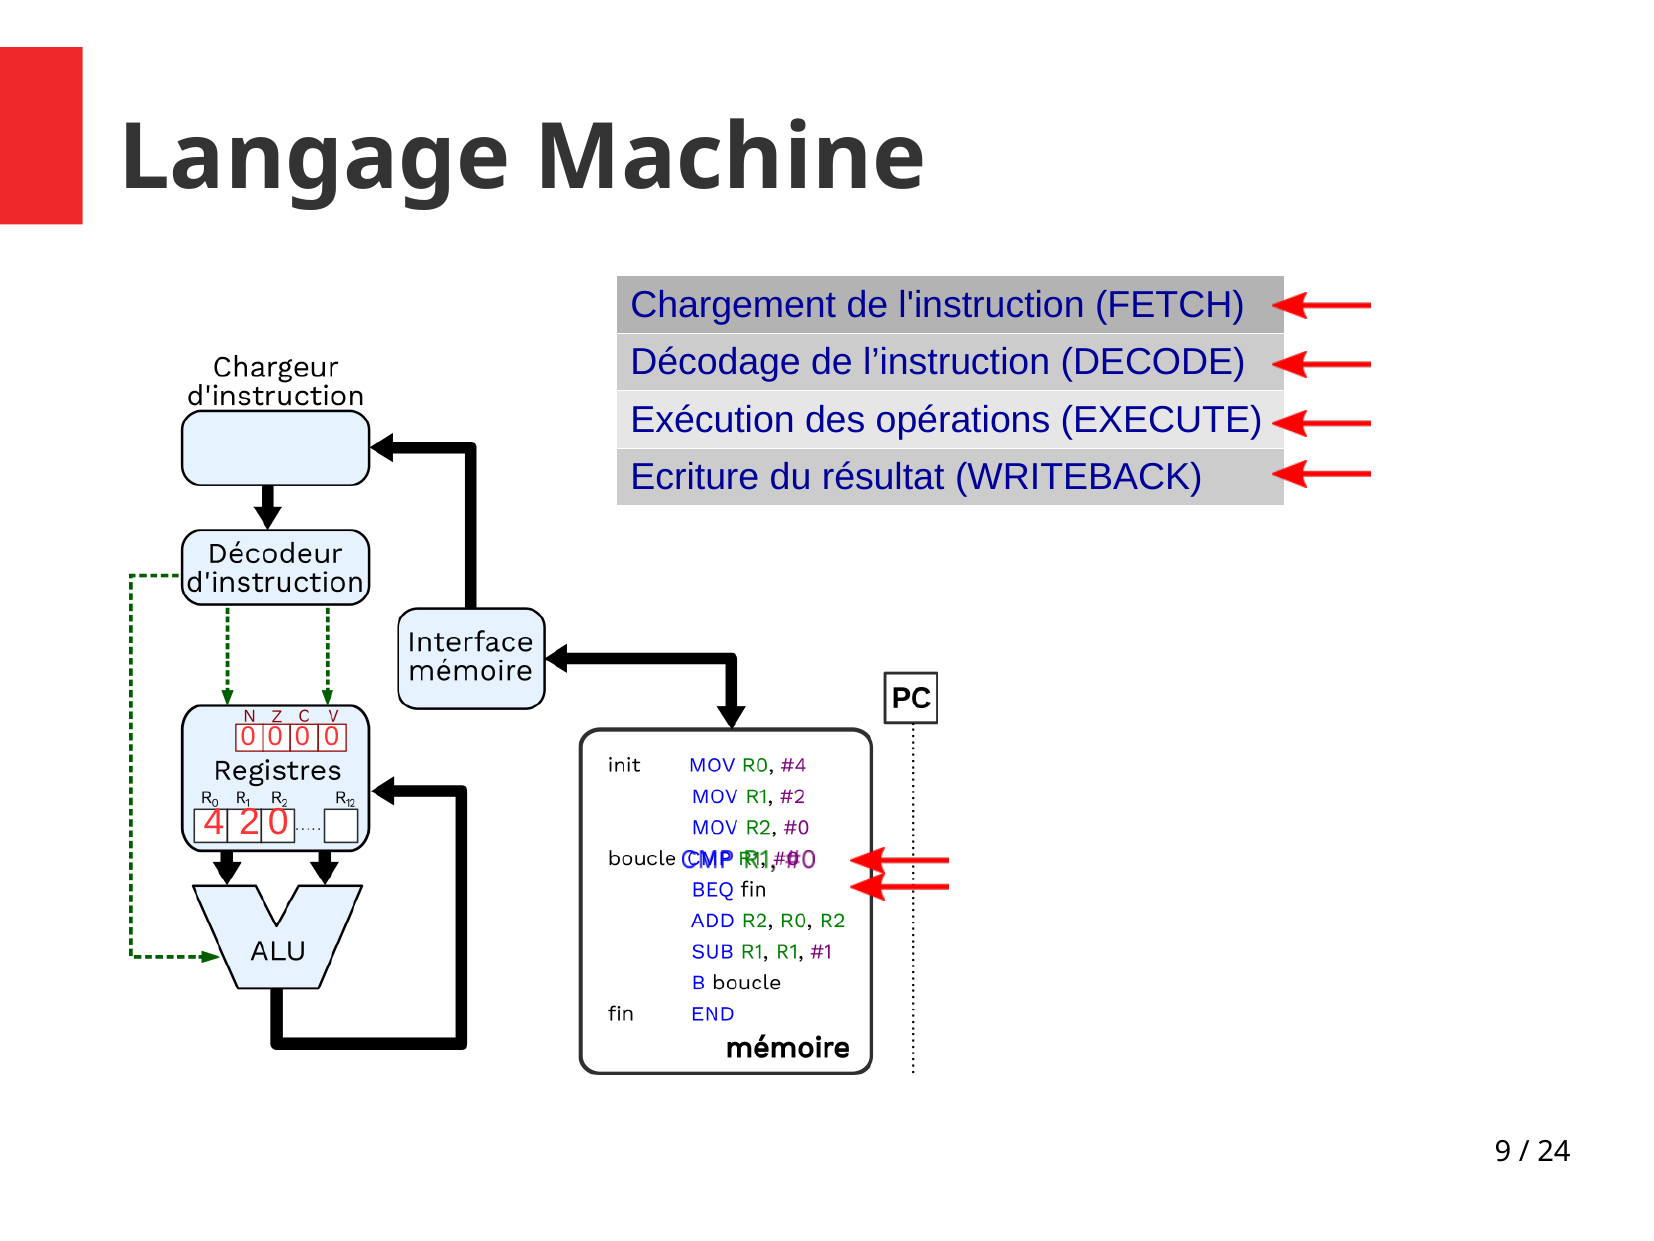

# Langage Machine
| Chargement de l'instruction (FETCH) |
| --- |
| Décodage de l’instruction (DECODE) |
| Exécution des opérations (EXECUTE) |
| Ecriture du résultat (WRITEBACK) |
0
0
0
0
4
2
0
9